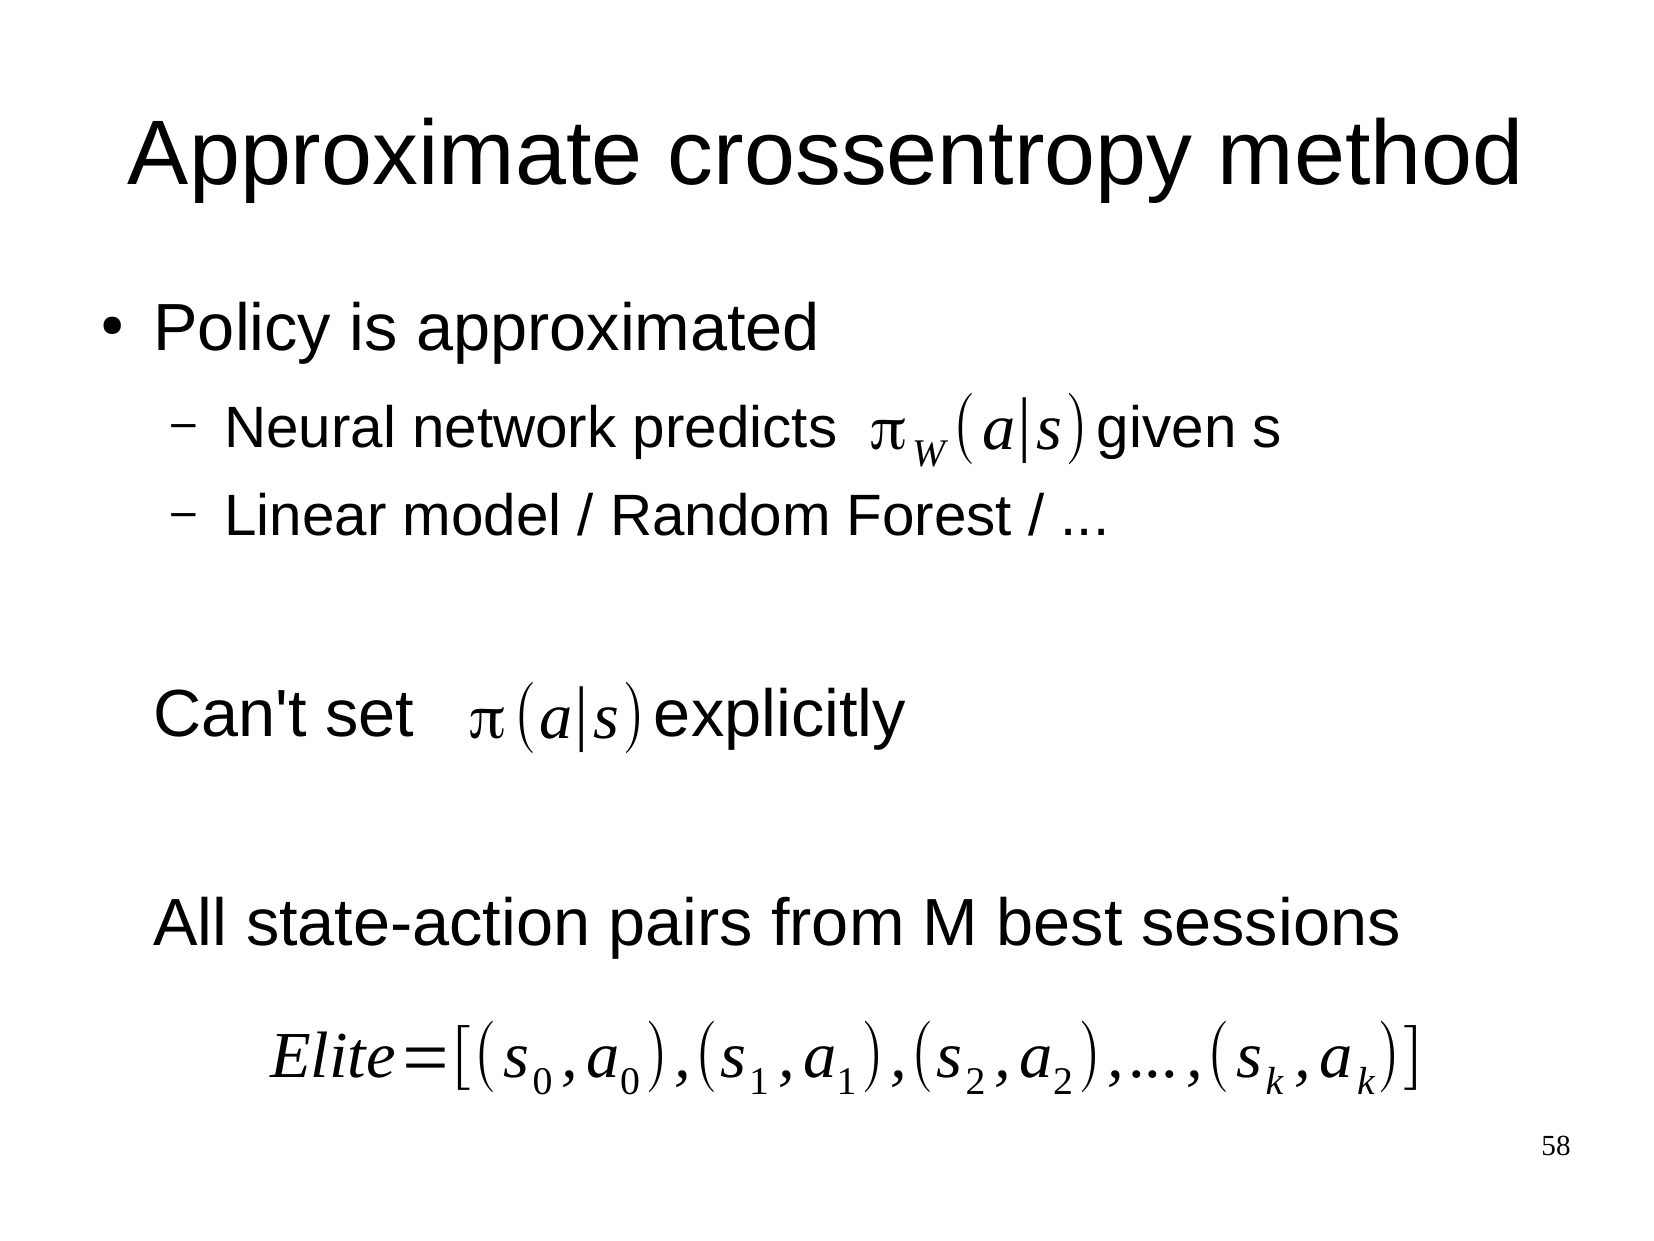

# Approximate crossentropy method
Policy is approximated
Neural network predicts given s
Linear model / Random Forest / ...
Can't set explicitly
All state-action pairs from M best sessions
58